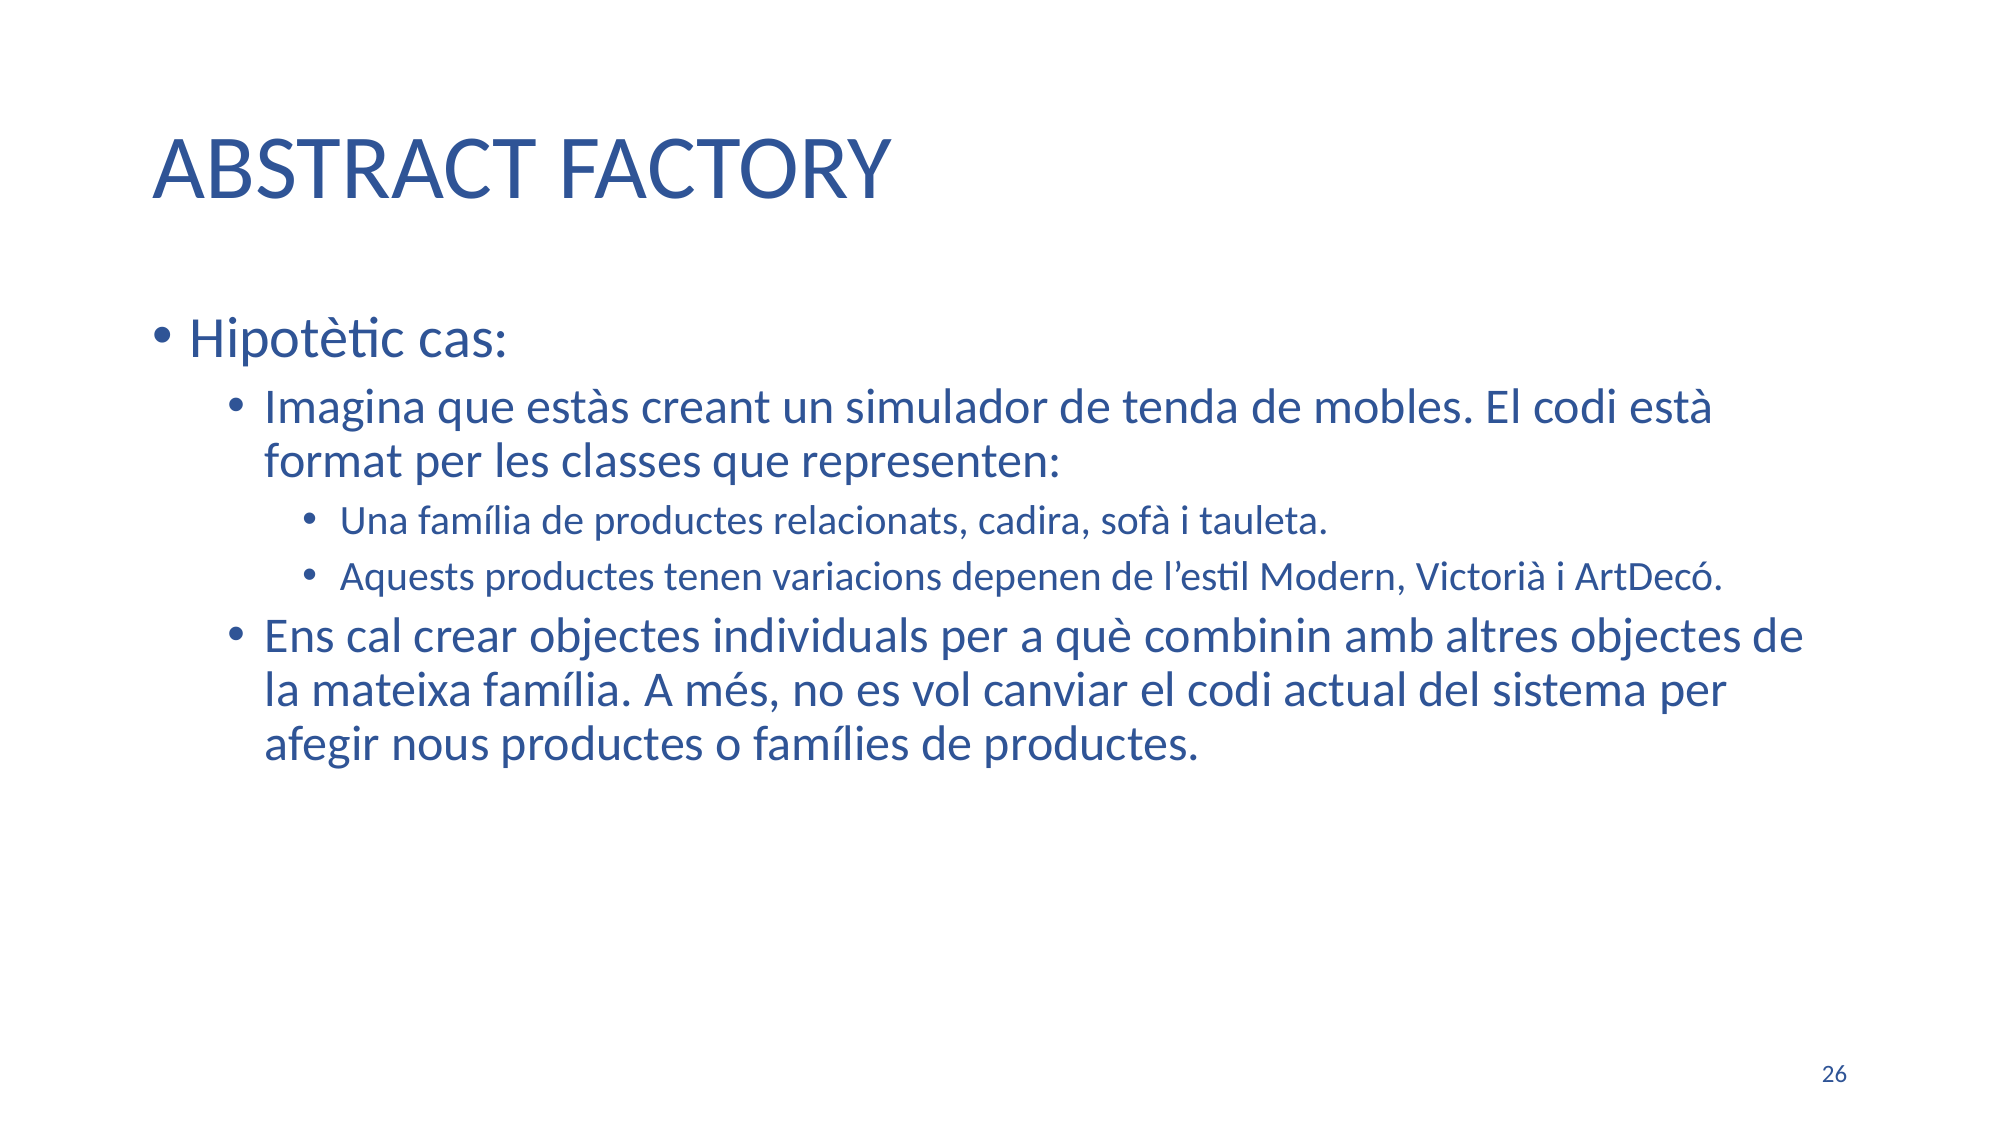

# ABSTRACT FACTORY
Hipotètic cas:
Imagina que estàs creant un simulador de tenda de mobles. El codi està format per les classes que representen:
Una família de productes relacionats, cadira, sofà i tauleta.
Aquests productes tenen variacions depenen de l’estil Modern, Victorià i ArtDecó.
Ens cal crear objectes individuals per a què combinin amb altres objectes de la mateixa família. A més, no es vol canviar el codi actual del sistema per afegir nous productes o famílies de productes.